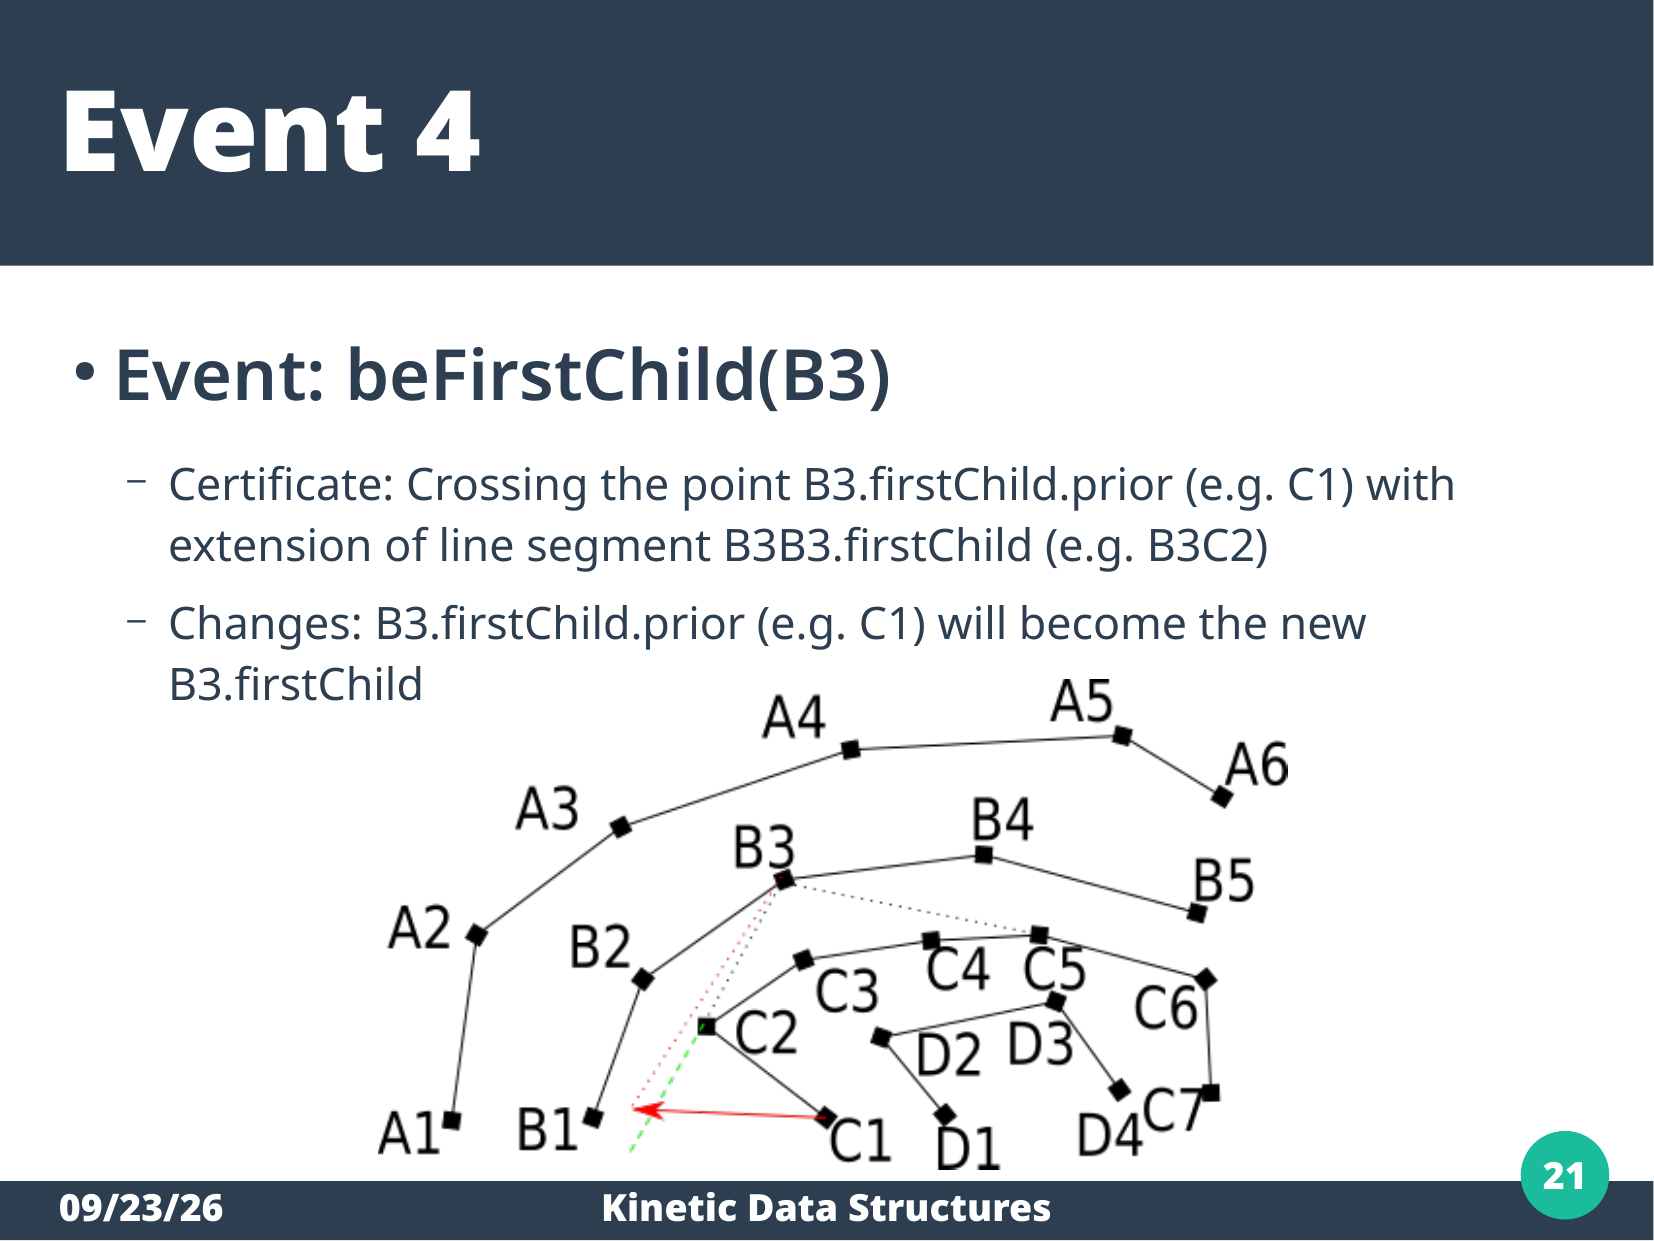

# Event 4
Event: beFirstChild(B3)
Certificate: Crossing the point B3.firstChild.prior (e.g. C1) with extension of line segment B3B3.firstChild (e.g. B3C2)
Changes: B3.firstChild.prior (e.g. C1) will become the new B3.firstChild
21
Kinetic Data Structures